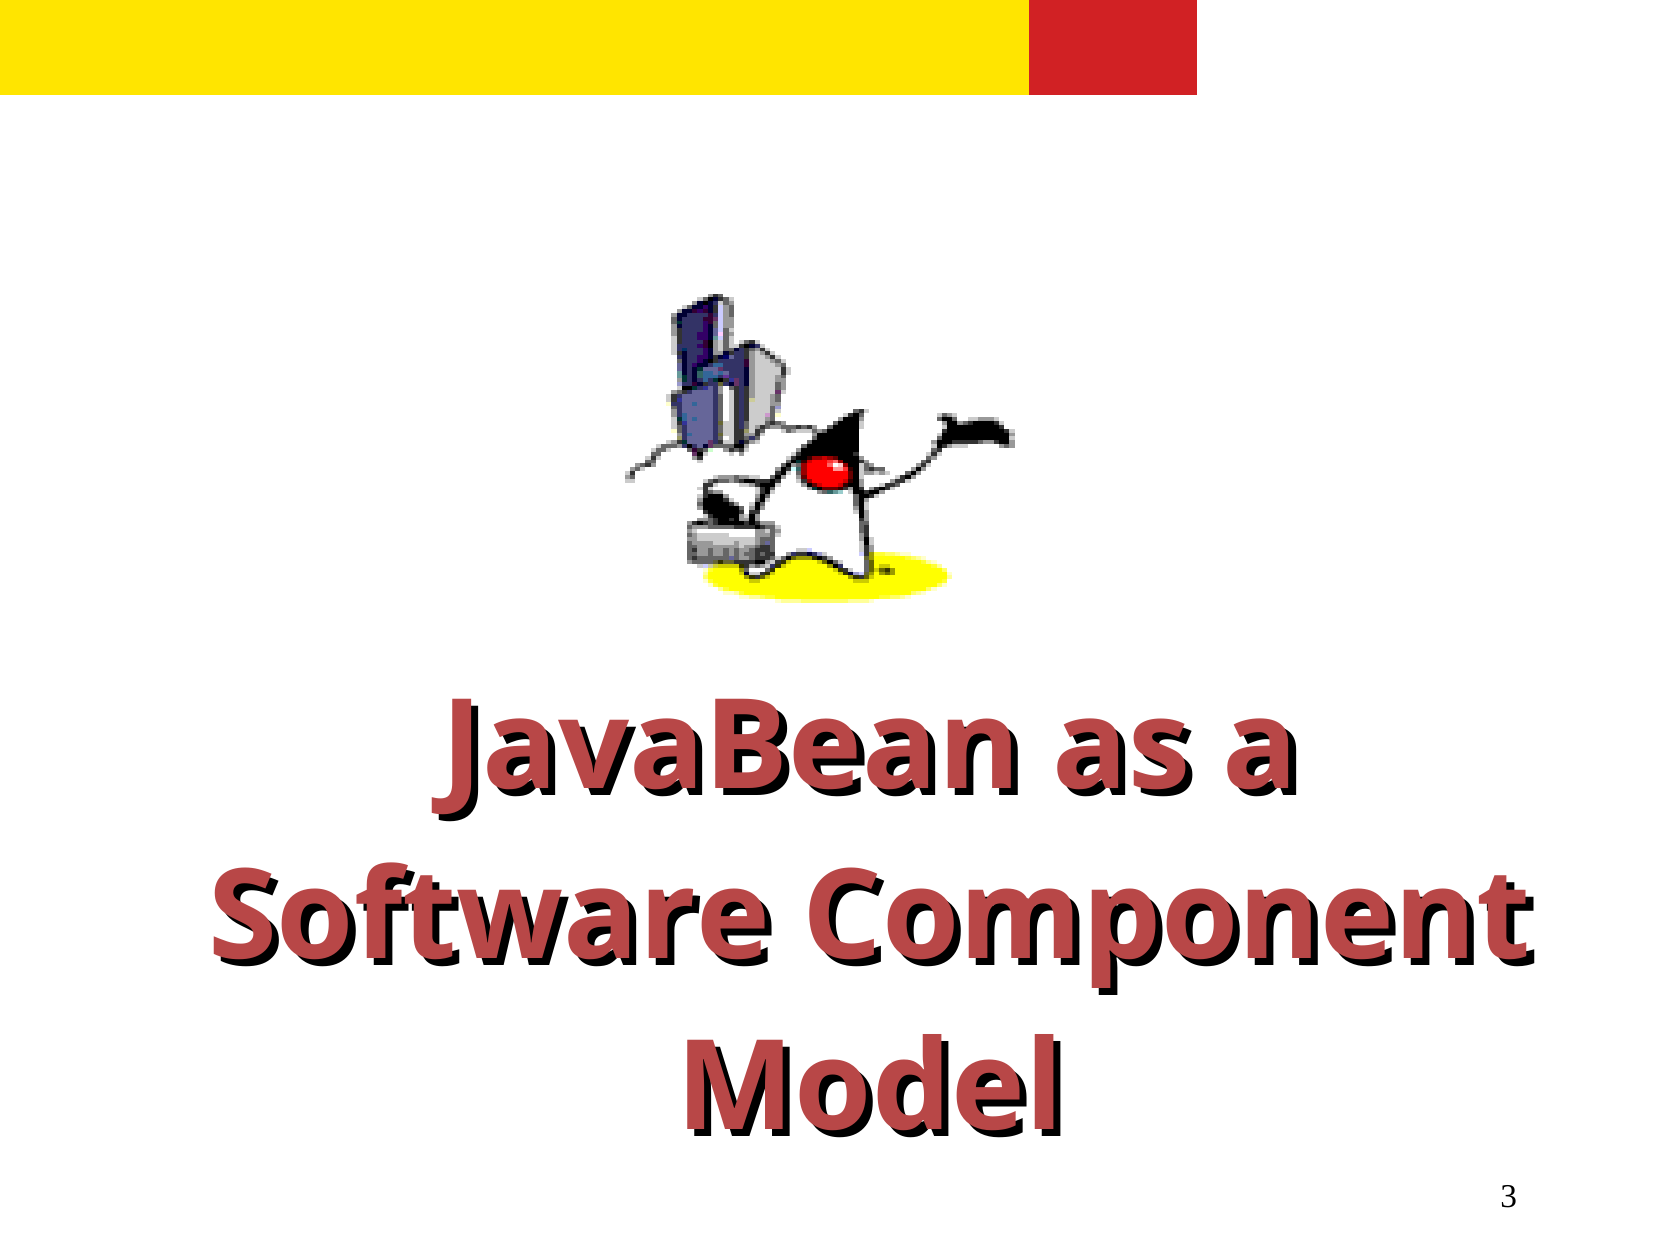

# JavaBean as a Software Component Model